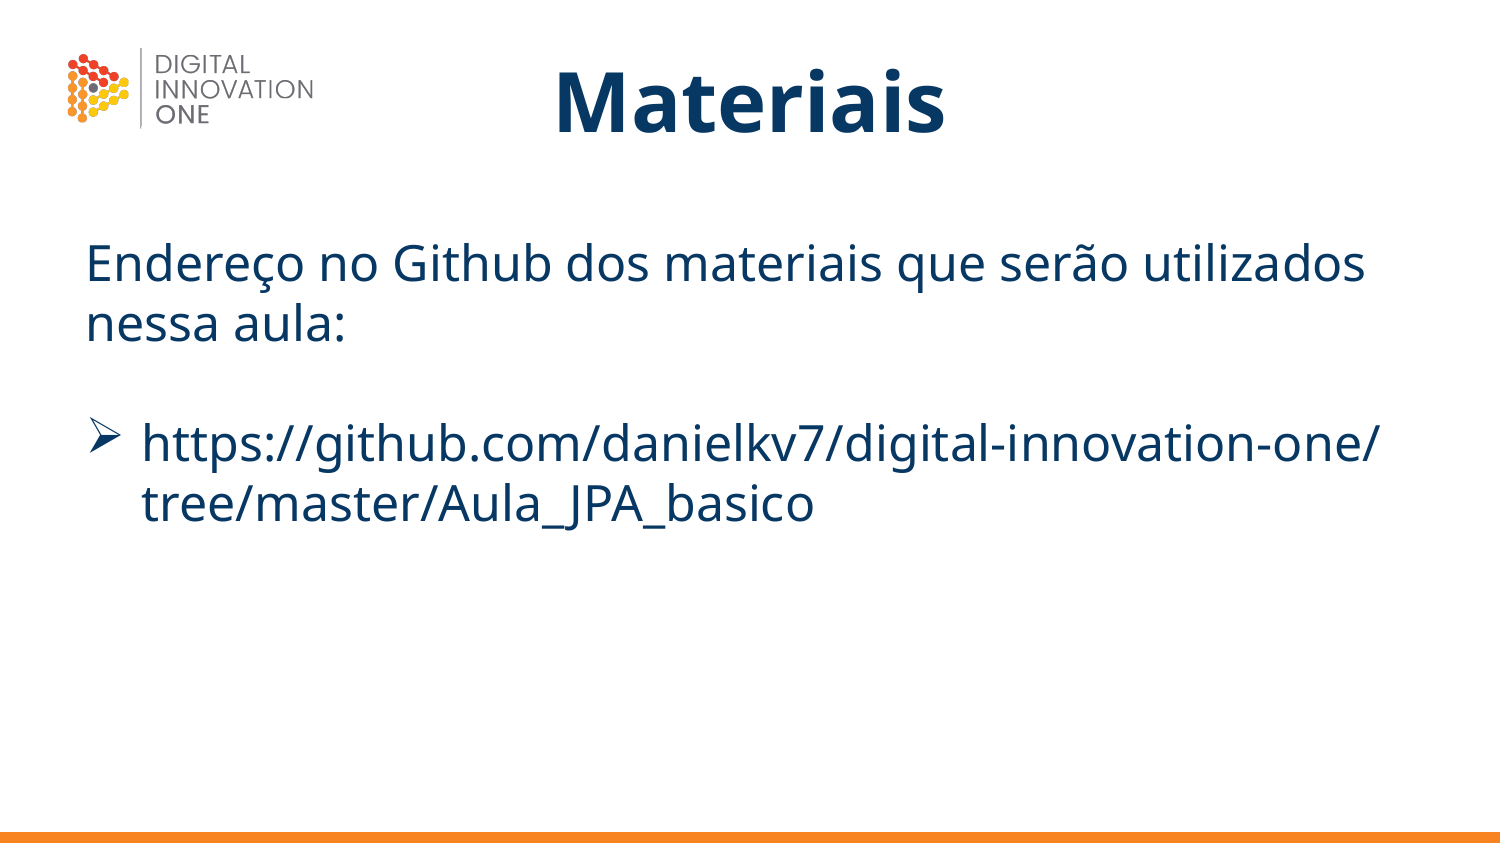

# Materiais
Endereço no Github dos materiais que serão utilizados nessa aula:
https://github.com/danielkv7/digital-innovation-one/tree/master/Aula_JPA_basico